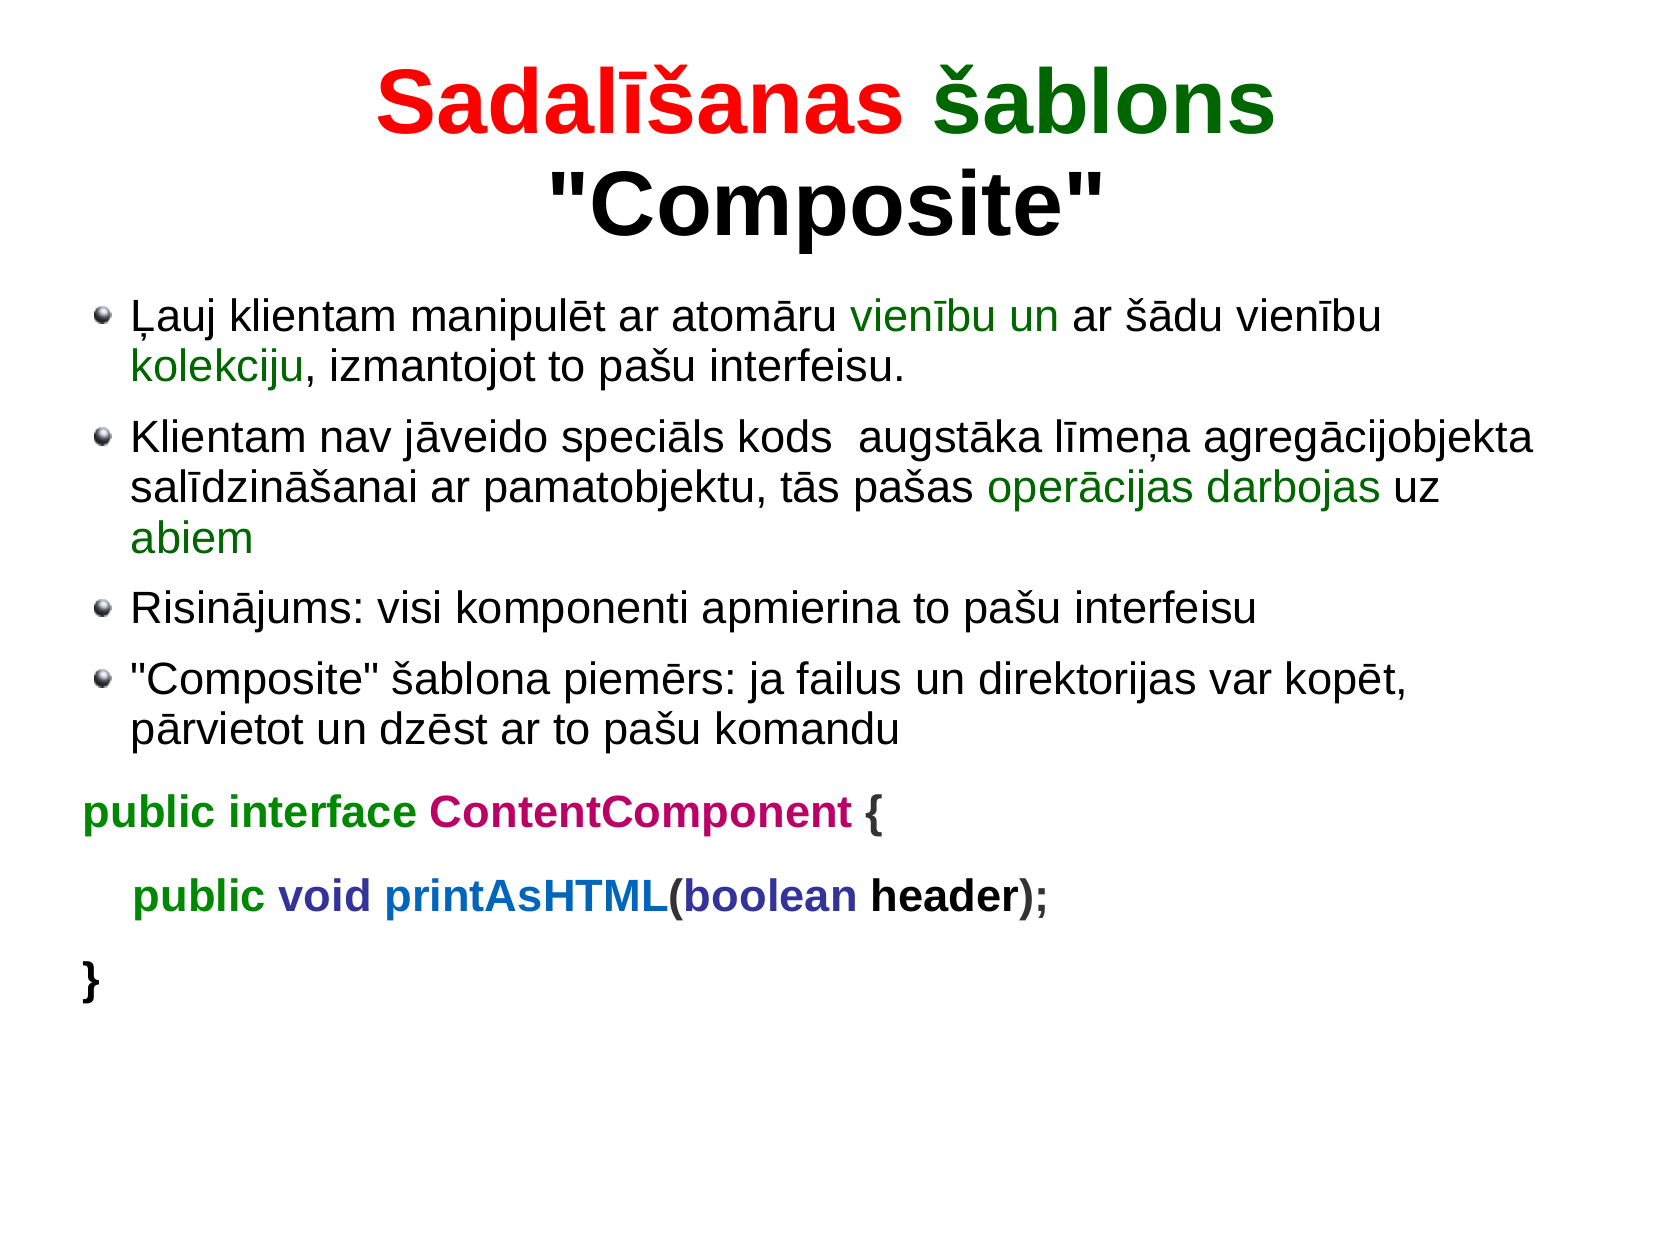

# Sadalīšanas šablons "Composite"
Ļauj klientam manipulēt ar atomāru vienību un ar šādu vienību kolekciju, izmantojot to pašu interfeisu.
Klientam nav jāveido speciāls kods augstāka līmeņa agregācijobjekta salīdzināšanai ar pamatobjektu, tās pašas operācijas darbojas uz abiem
Risinājums: visi komponenti apmierina to pašu interfeisu
"Composite" šablona piemērs: ja failus un direktorijas var kopēt, pārvietot un dzēst ar to pašu komandu
public interface ContentComponent {
 public void printAsHTML(boolean header);
}